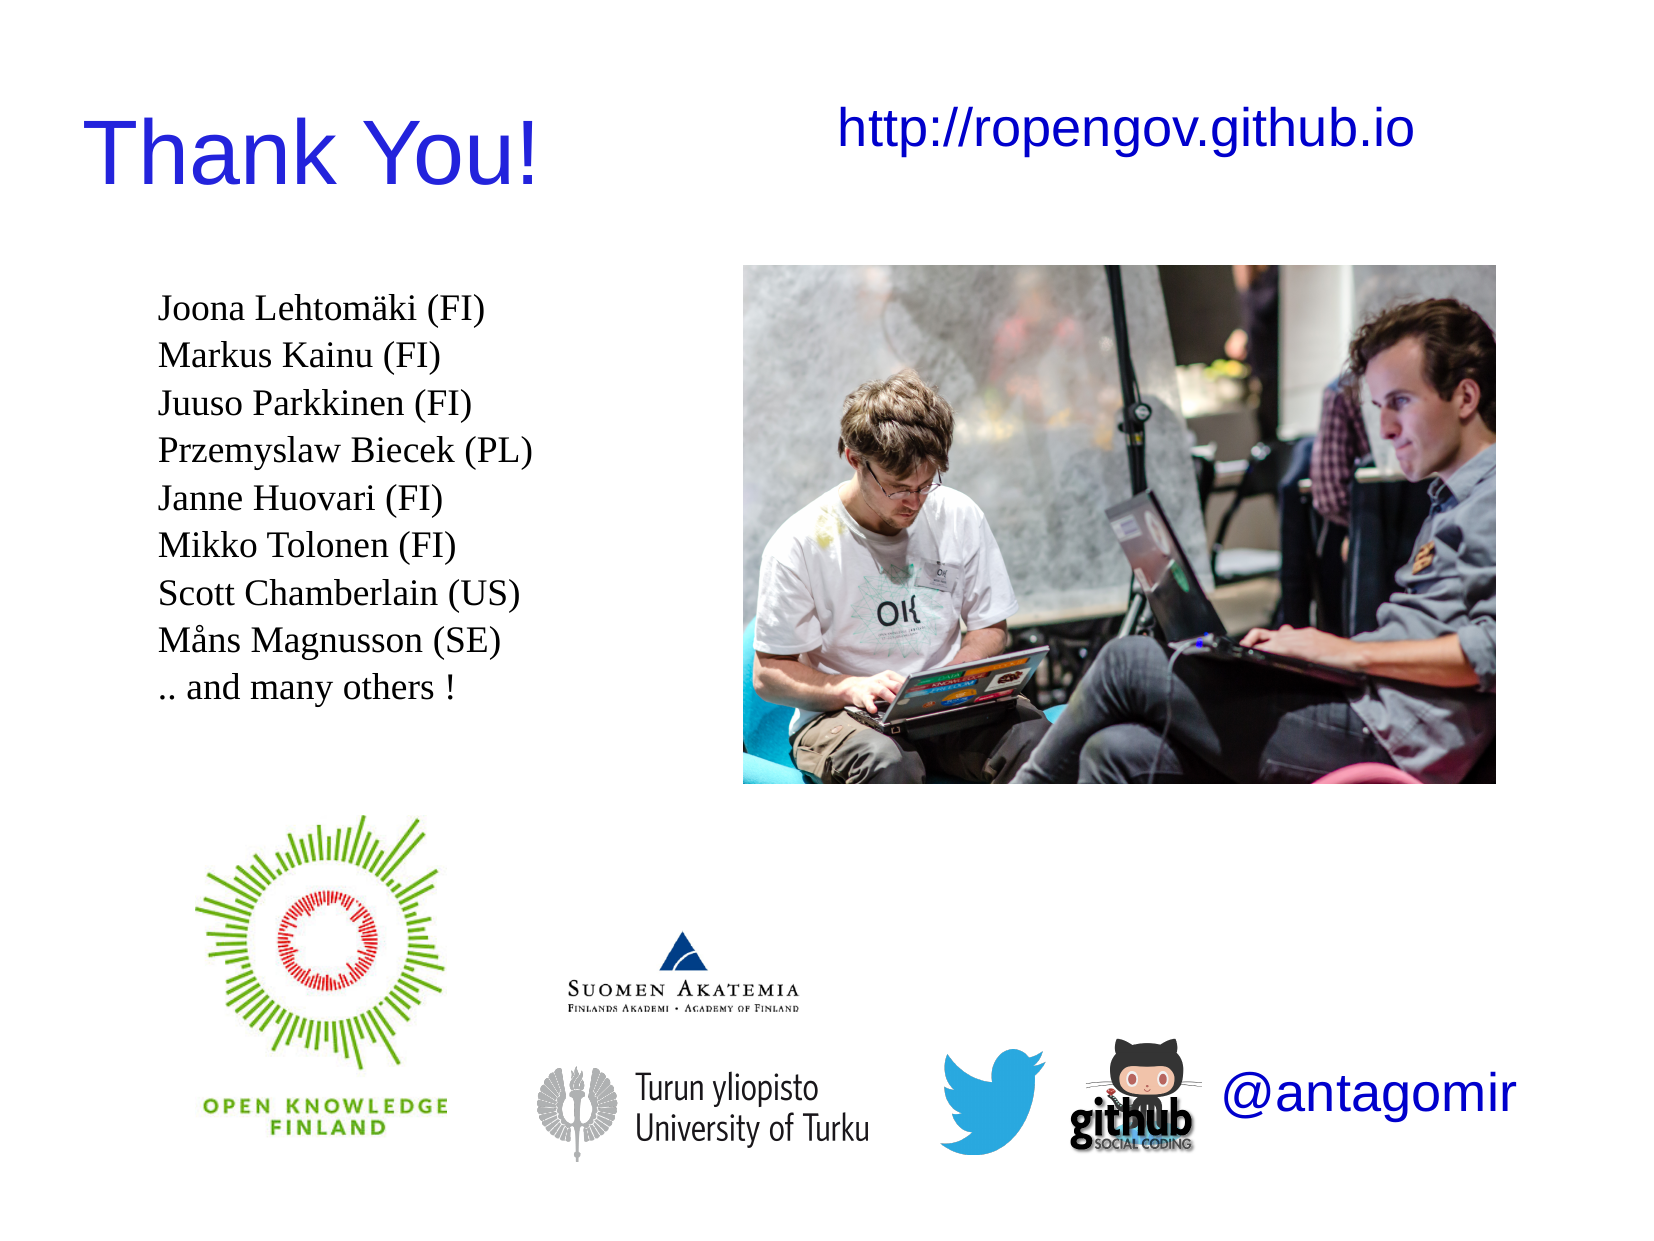

# Thank You!
http://ropengov.github.io
Joona Lehtomäki (FI)
Markus Kainu (FI)
Juuso Parkkinen (FI)
Przemyslaw Biecek (PL)
Janne Huovari (FI)
Mikko Tolonen (FI)
Scott Chamberlain (US)
Måns Magnusson (SE)
.. and many others !
@antagomir